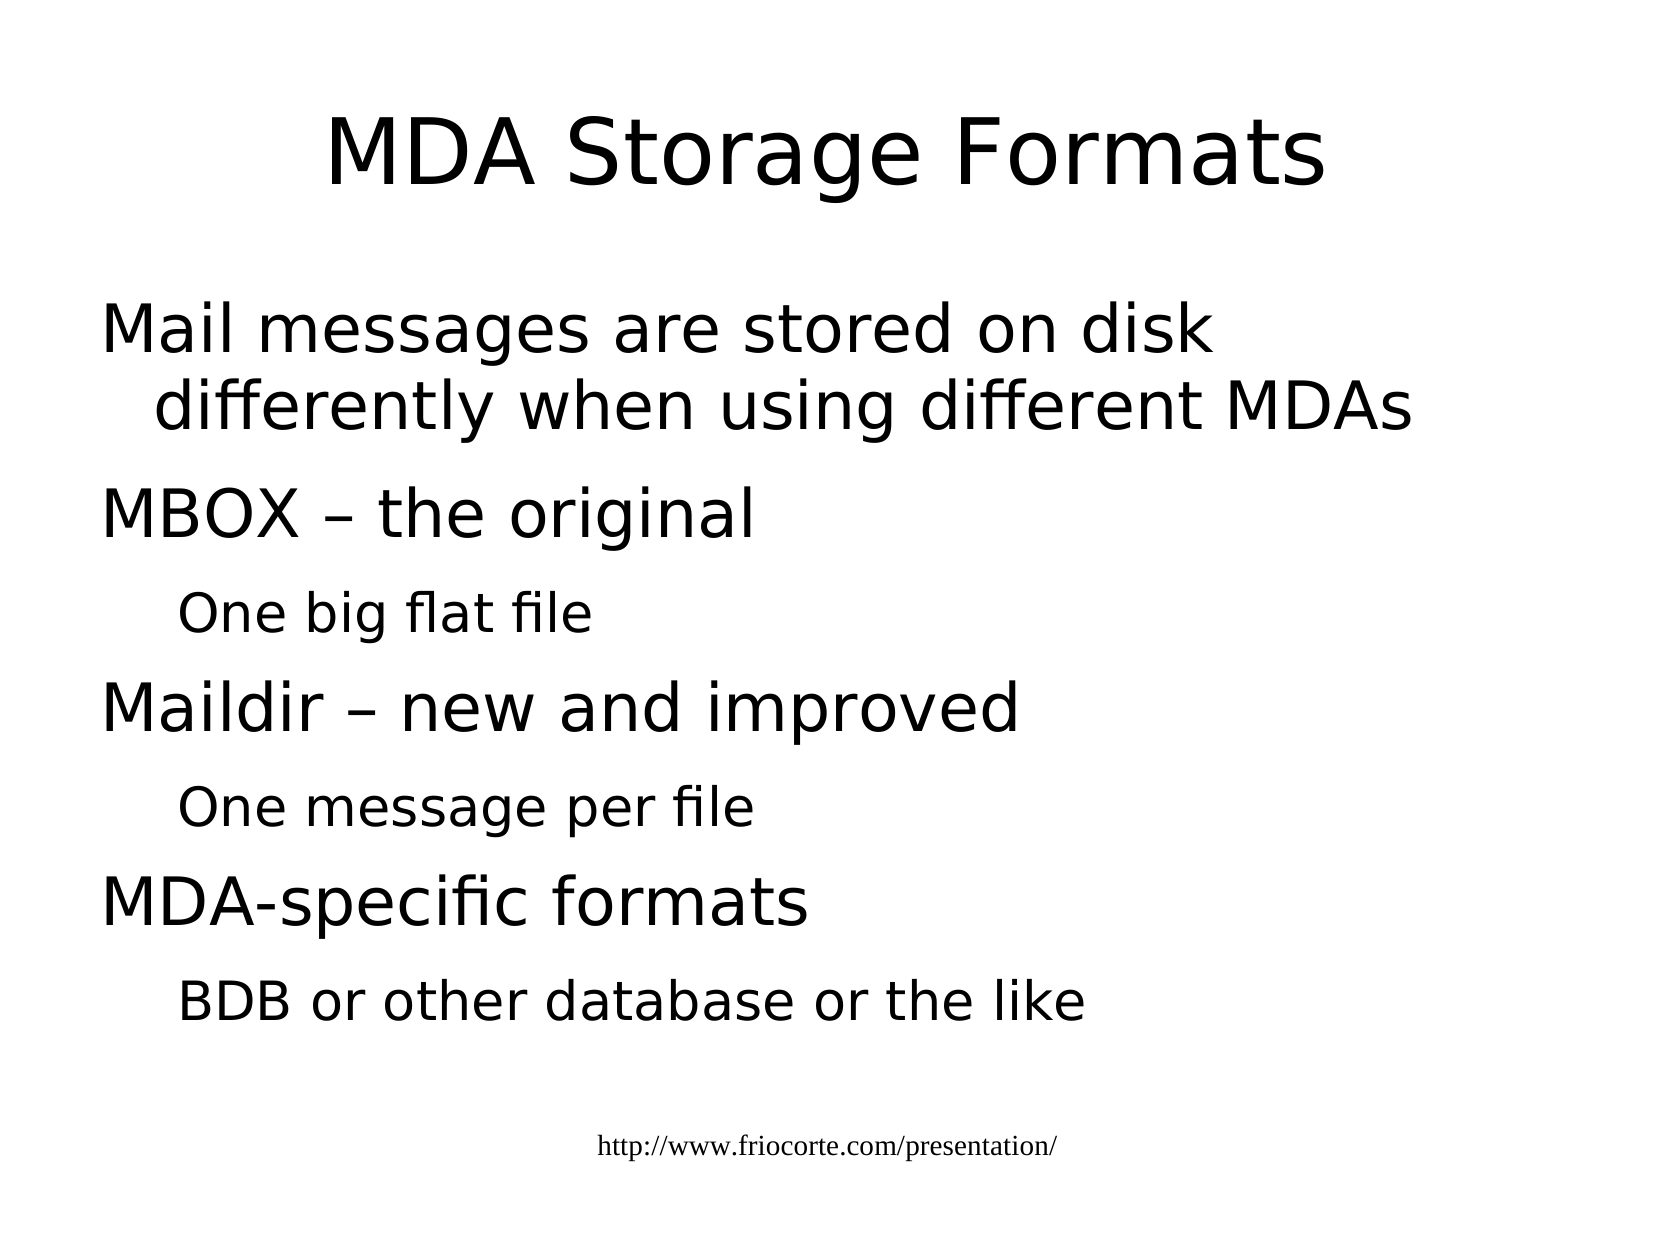

# MDA Storage Formats
Mail messages are stored on disk differently when using different MDAs
MBOX – the original
One big flat file
Maildir – new and improved
One message per file
MDA-specific formats
BDB or other database or the like
http://www.friocorte.com/presentation/